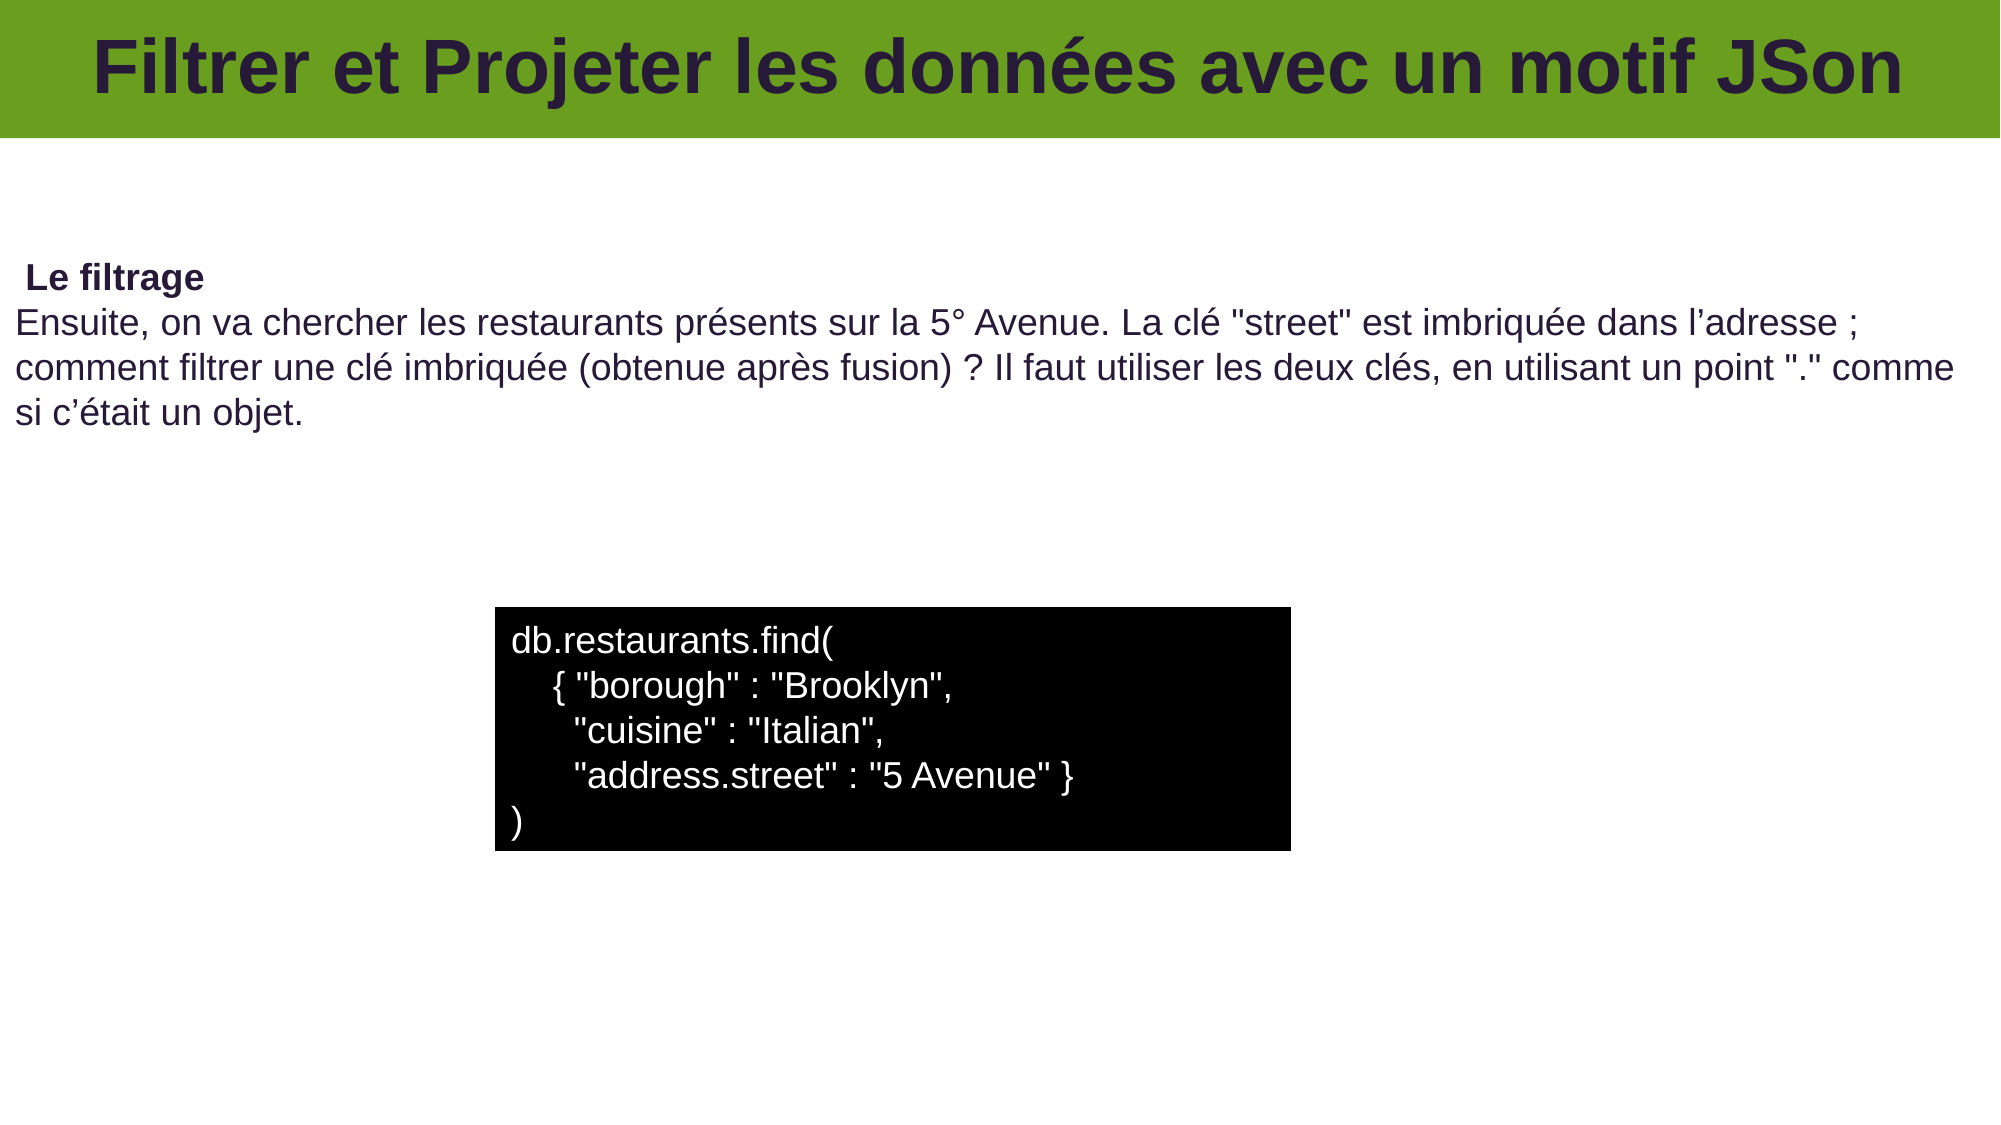

Filtrer et Projeter les données avec un motif JSon
 Le filtrage
Ensuite, on va chercher les restaurants présents sur la 5° Avenue. La clé "street" est imbriquée dans l’adresse ; comment filtrer une clé imbriquée (obtenue après fusion) ? Il faut utiliser les deux clés, en utilisant un point "." comme si c’était un objet.
db.restaurants.find(
 { "borough" : "Brooklyn",
 "cuisine" : "Italian",
 "address.street" : "5 Avenue" }
)